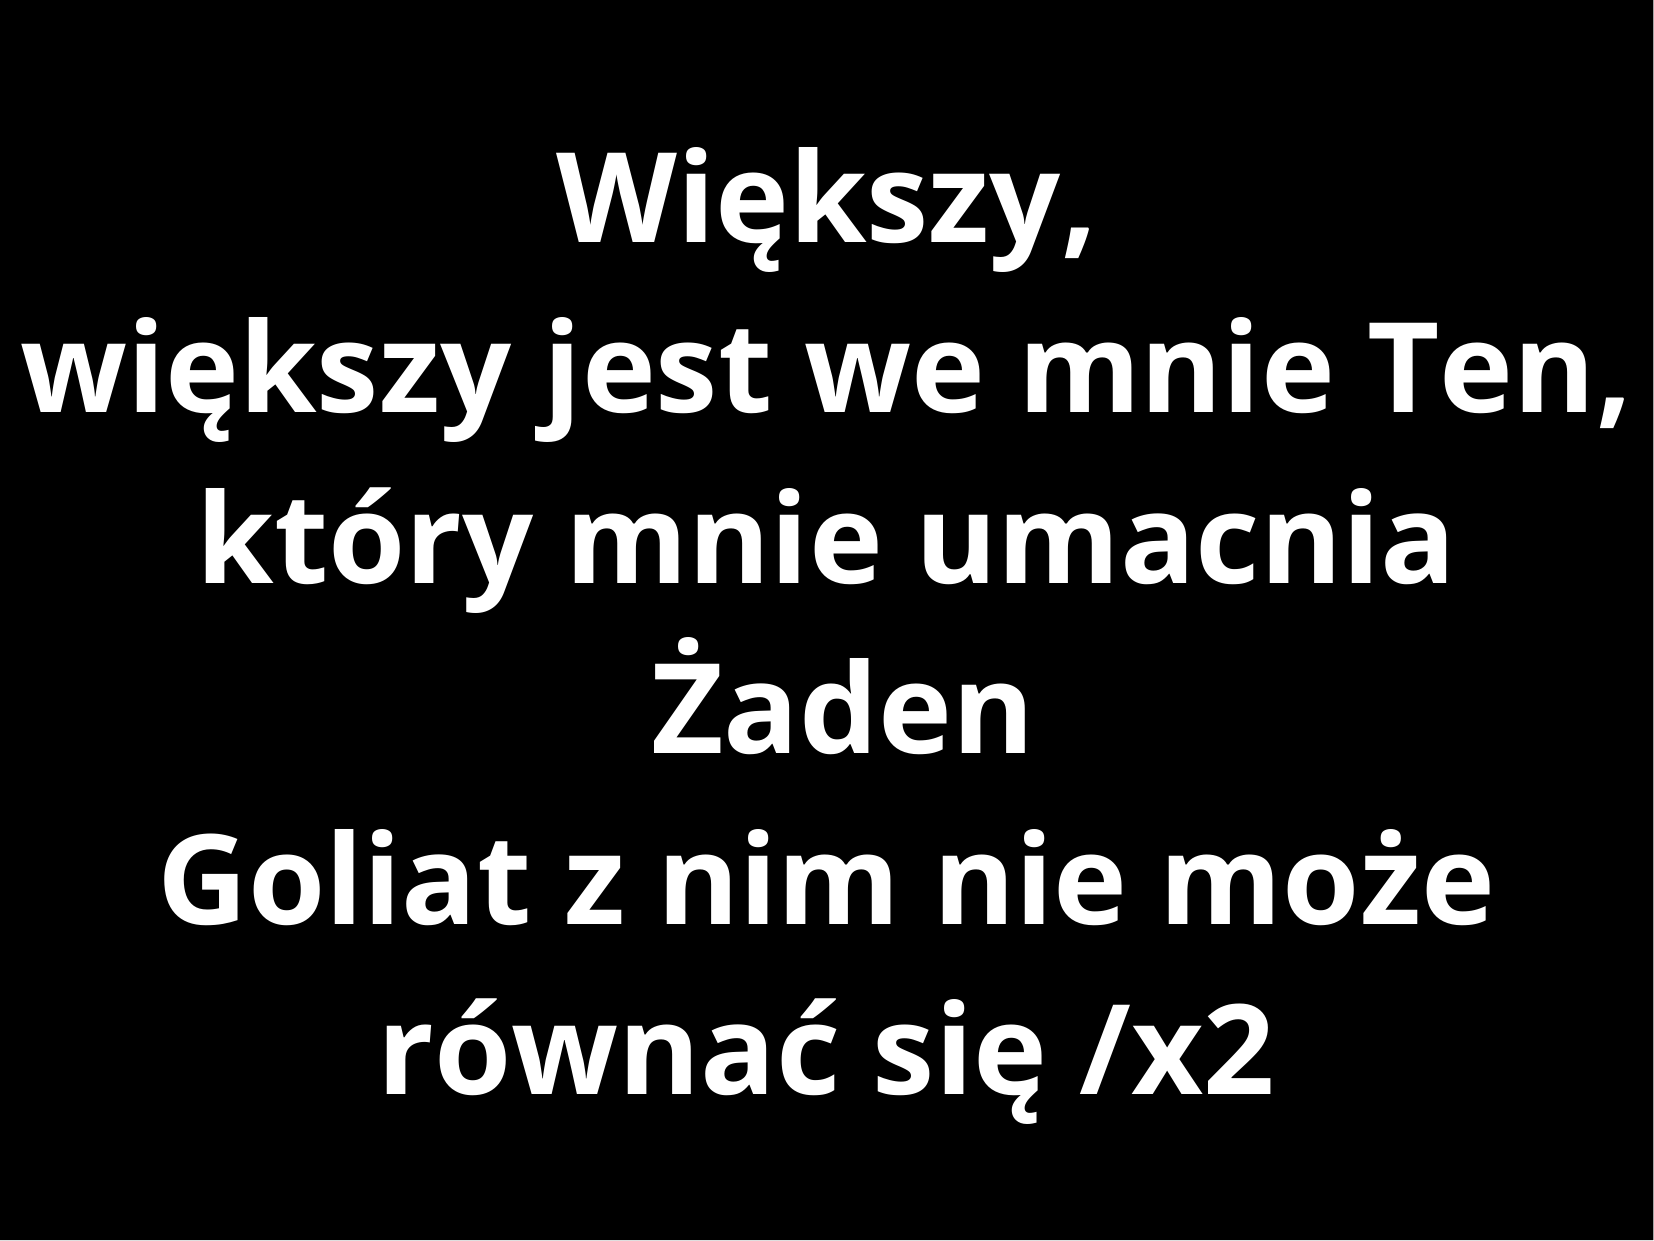

# Większy, większy jest we mnie Ten, który mnie umacnia Żaden Goliat z nim nie może równać się /x2